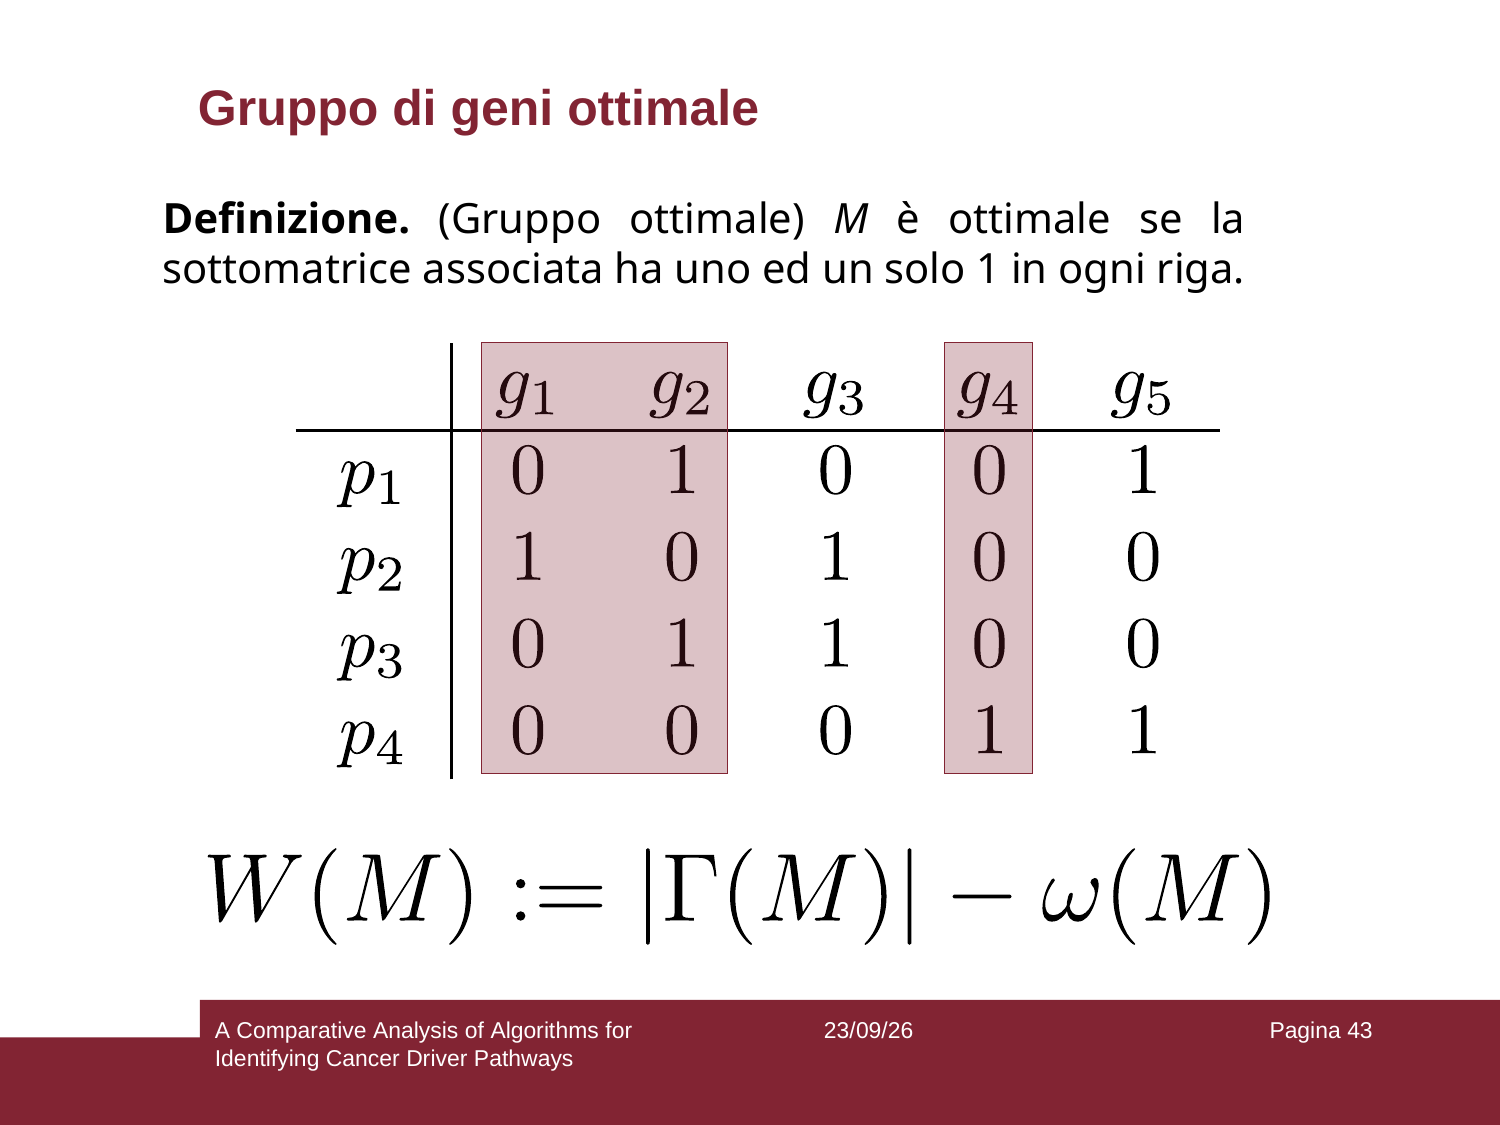

# Gruppo di geni ottimale
Definizione. (Gruppo ottimale) M è ottimale se la sottomatrice associata ha uno ed un solo 1 in ogni riga.
A Comparative Analysis of Algorithms for Identifying Cancer Driver Pathways
Pagina